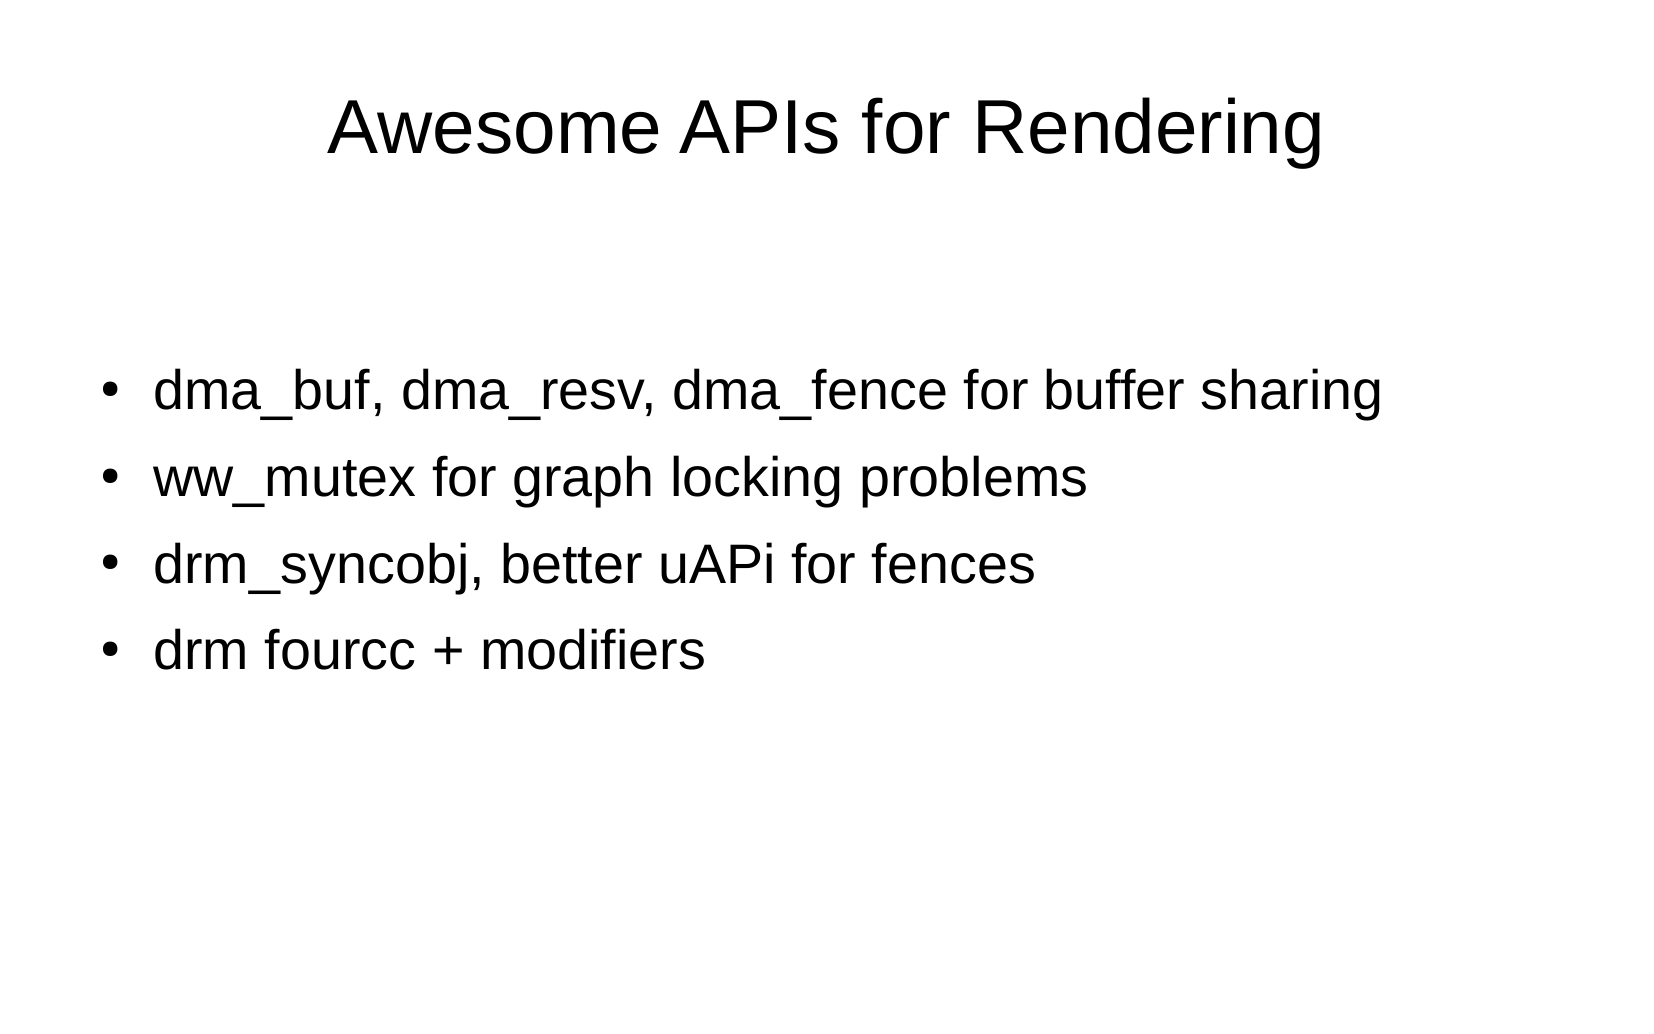

# Awesome APIs for Rendering
dma_buf, dma_resv, dma_fence for buffer sharing
ww_mutex for graph locking problems
drm_syncobj, better uAPi for fences
drm fourcc + modifiers